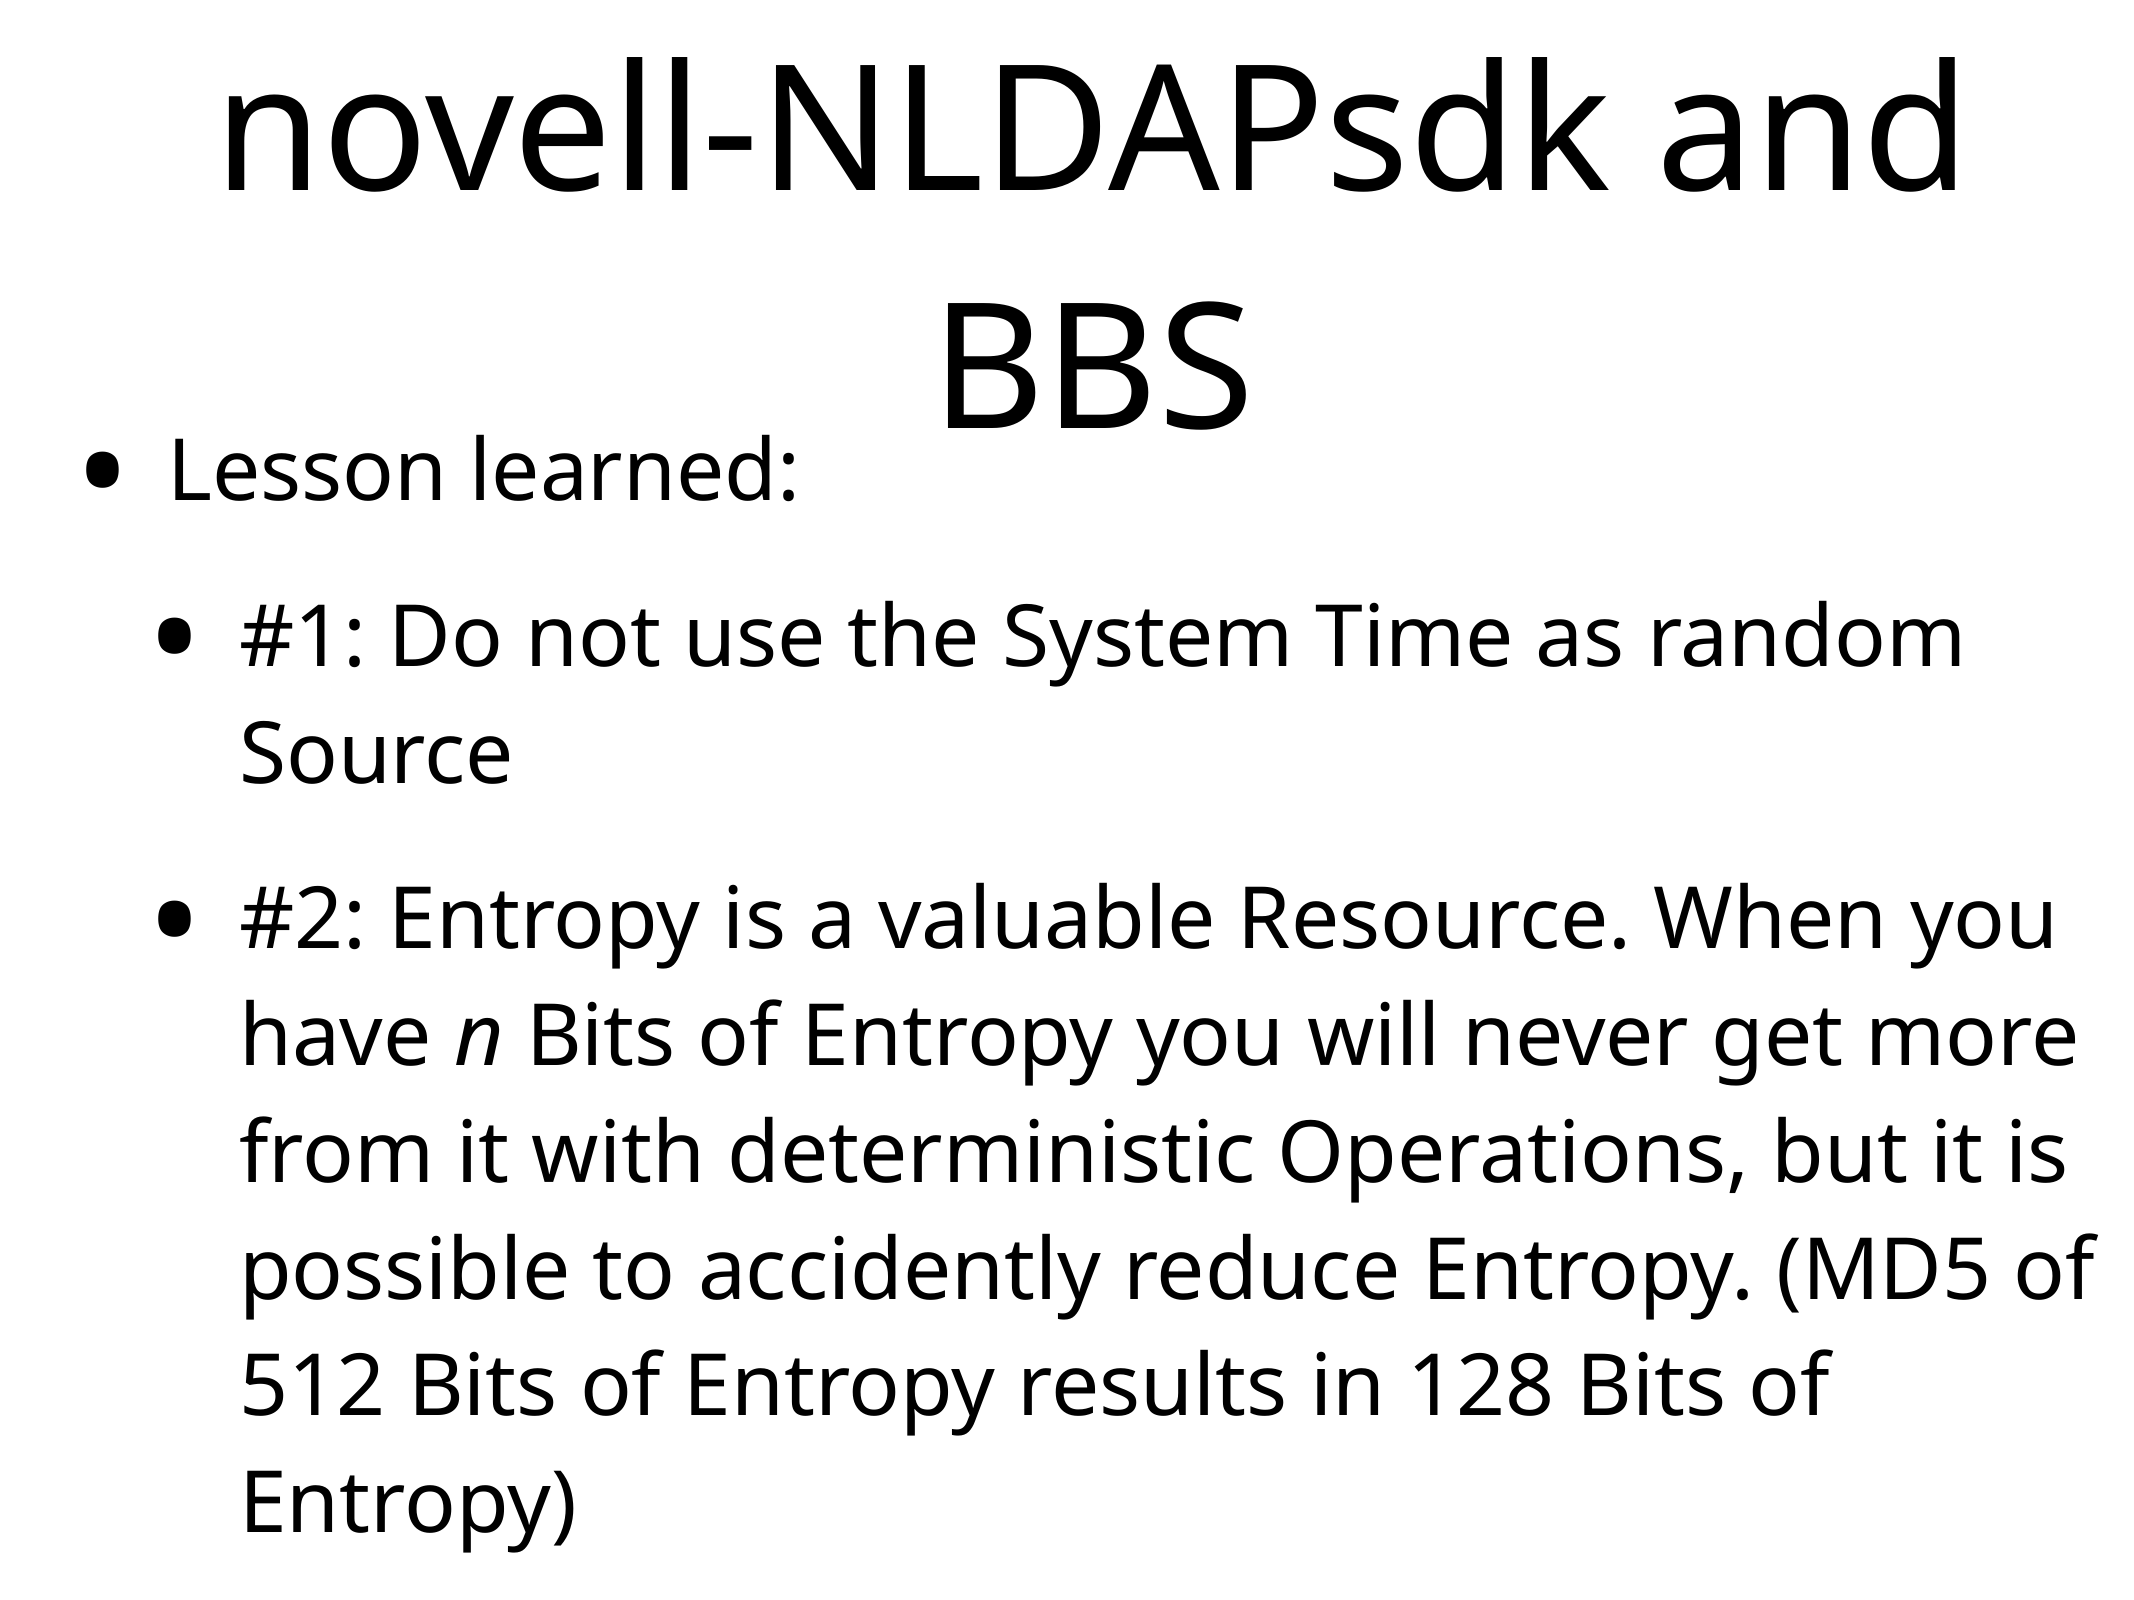

# novell-NLDAPsdk and BBS
Lesson learned:
#1: Do not use the System Time as random Source
#2: Entropy is a valuable Resource. When you have n Bits of Entropy you will never get more from it with deterministic Operations, but it is possible to accidently reduce Entropy. (MD5 of 512 Bits of Entropy results in 128 Bits of Entropy)